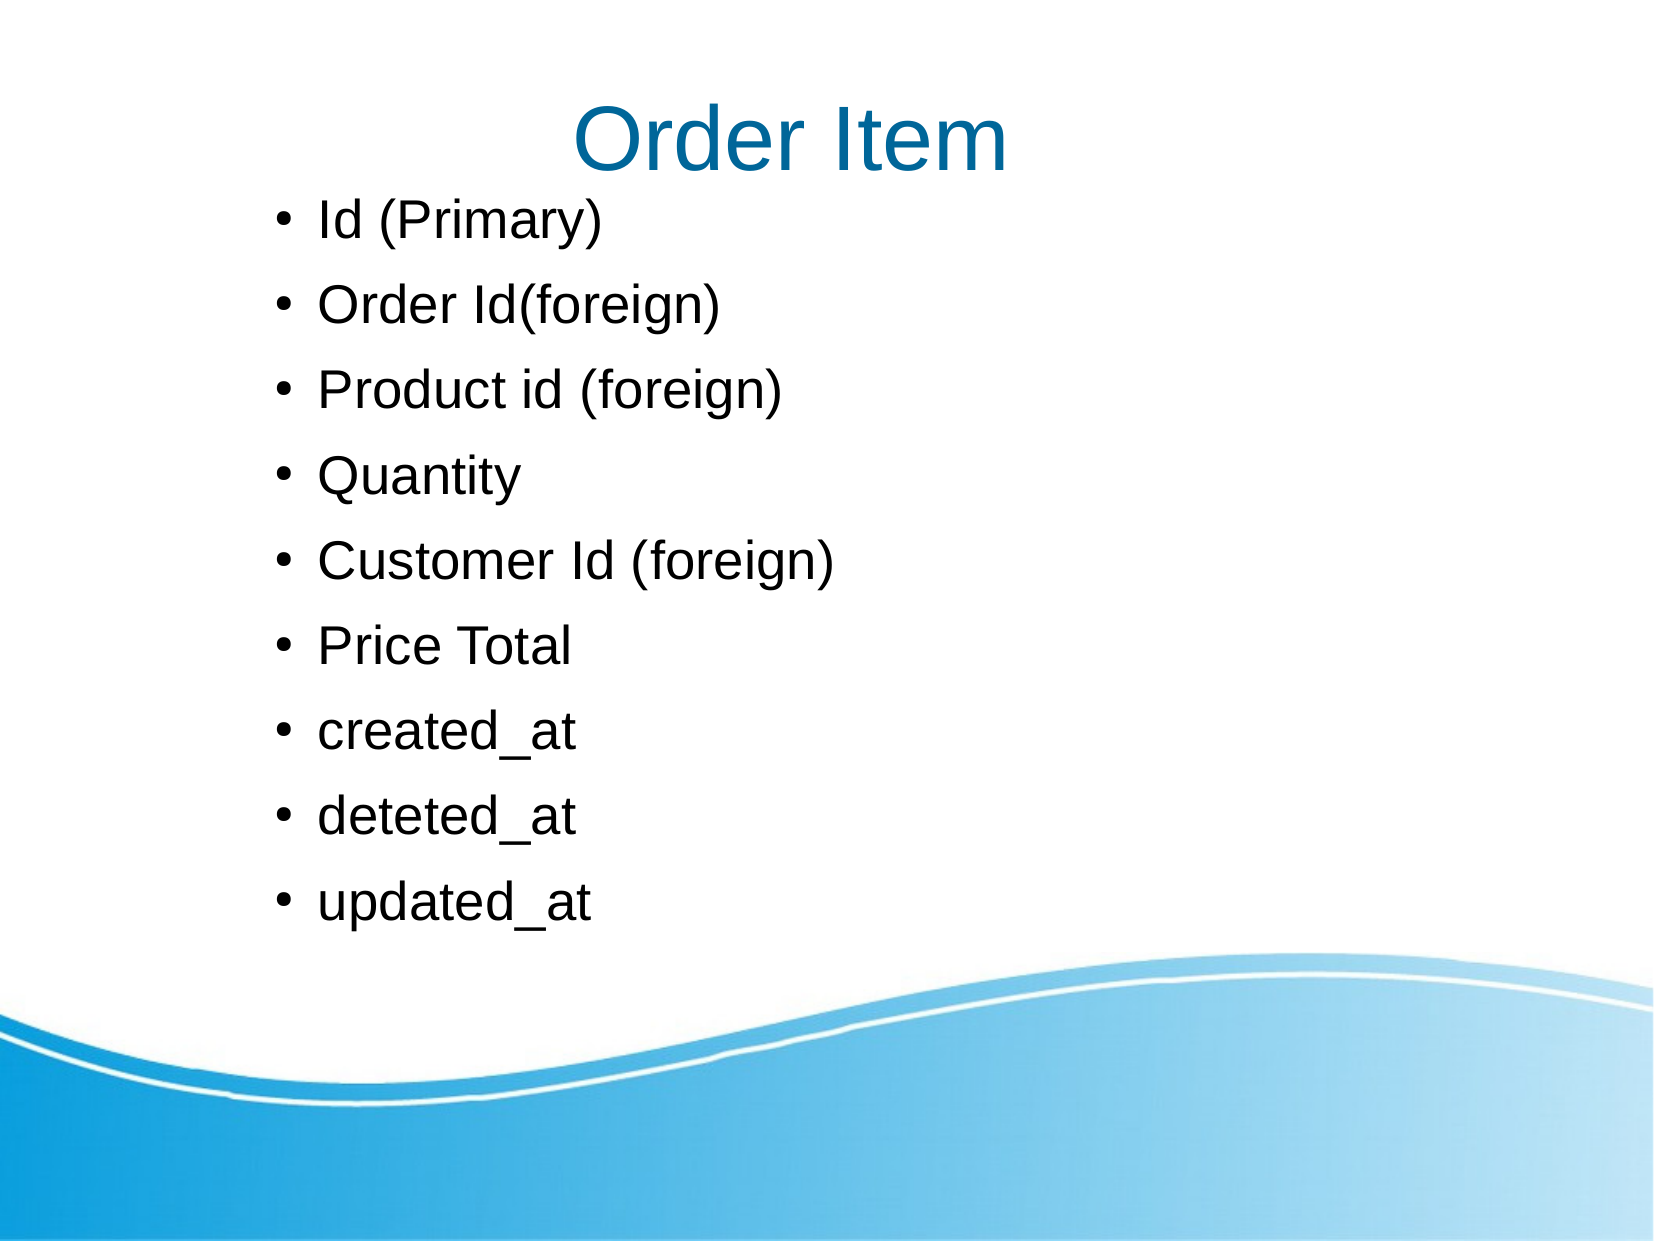

# Order Item
Id (Primary)
Order Id(foreign)
Product id (foreign)
Quantity
Customer Id (foreign)
Price Total
created_at
deteted_at
updated_at